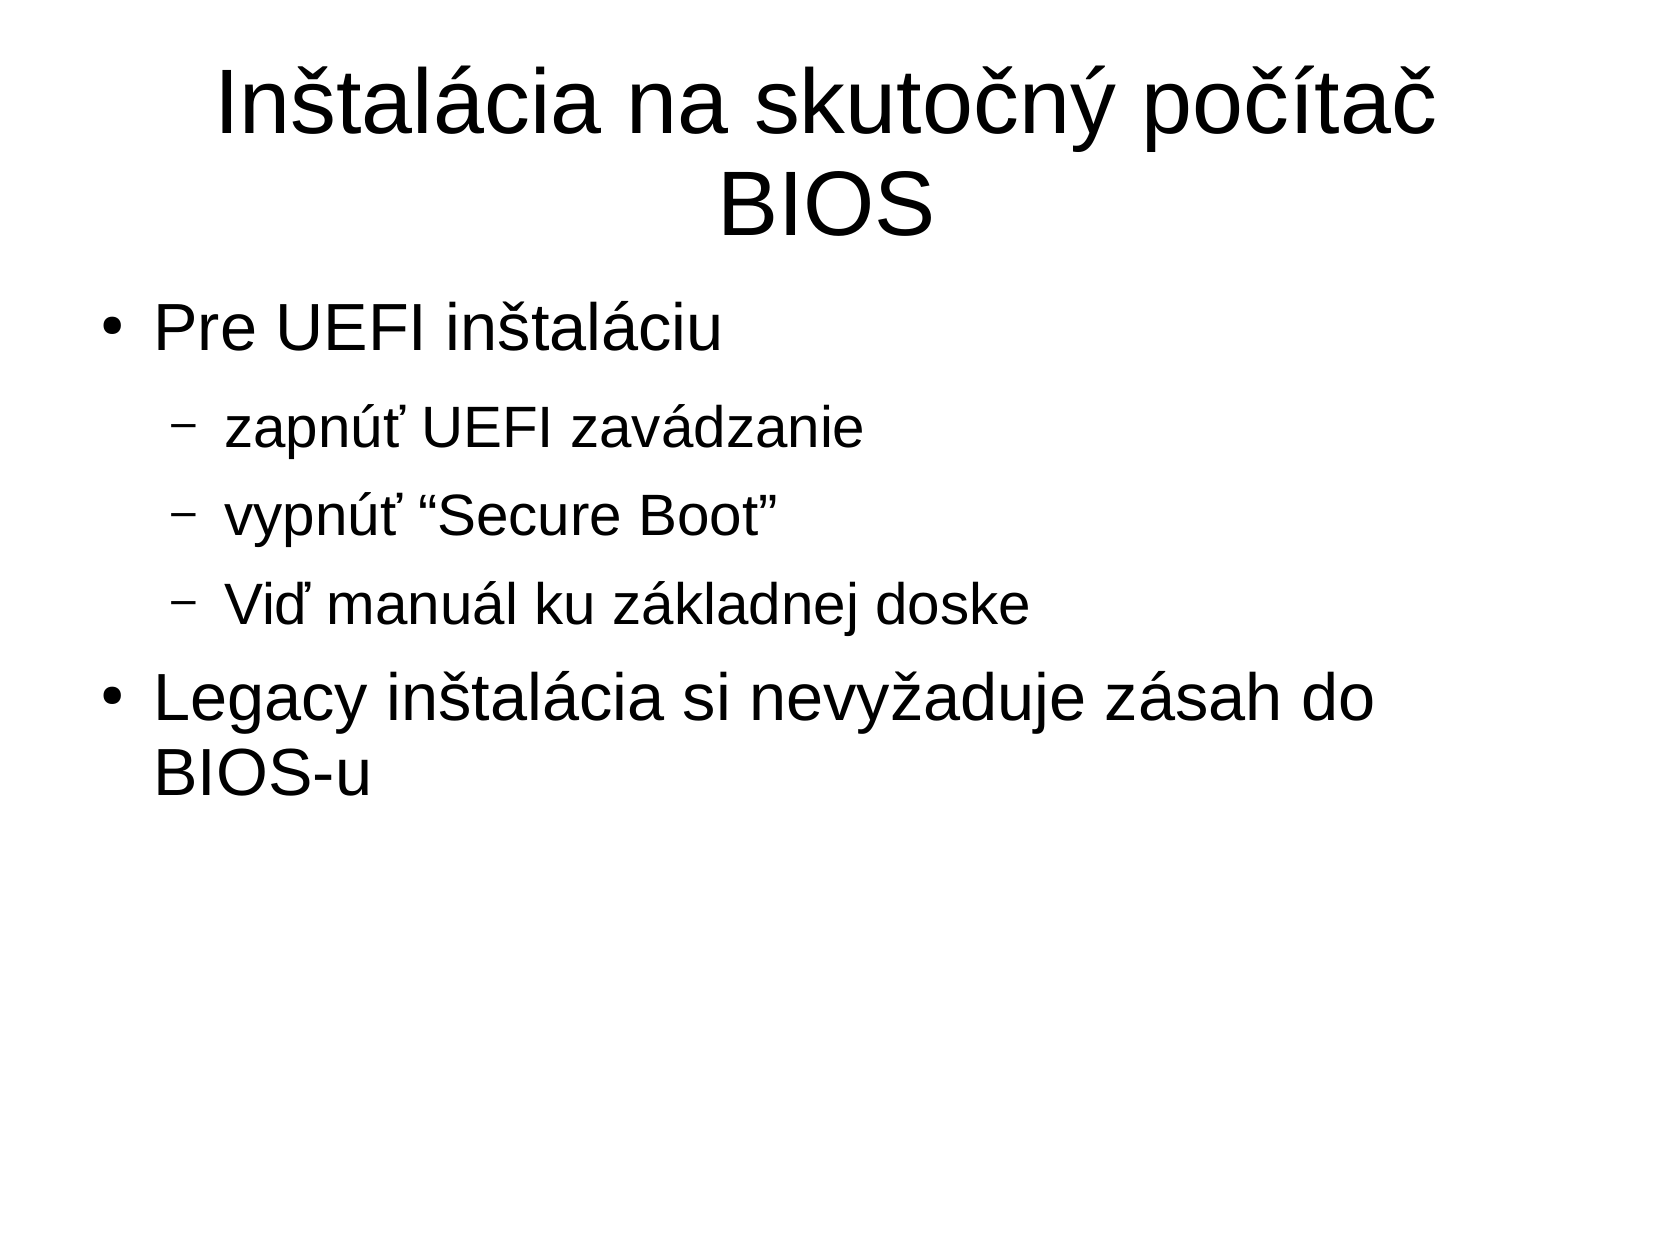

# Inštalácia na skutočný počítač BIOS
Pre UEFI inštaláciu
zapnúť UEFI zavádzanie
vypnúť “Secure Boot”
Viď manuál ku základnej doske
Legacy inštalácia si nevyžaduje zásah do BIOS-u